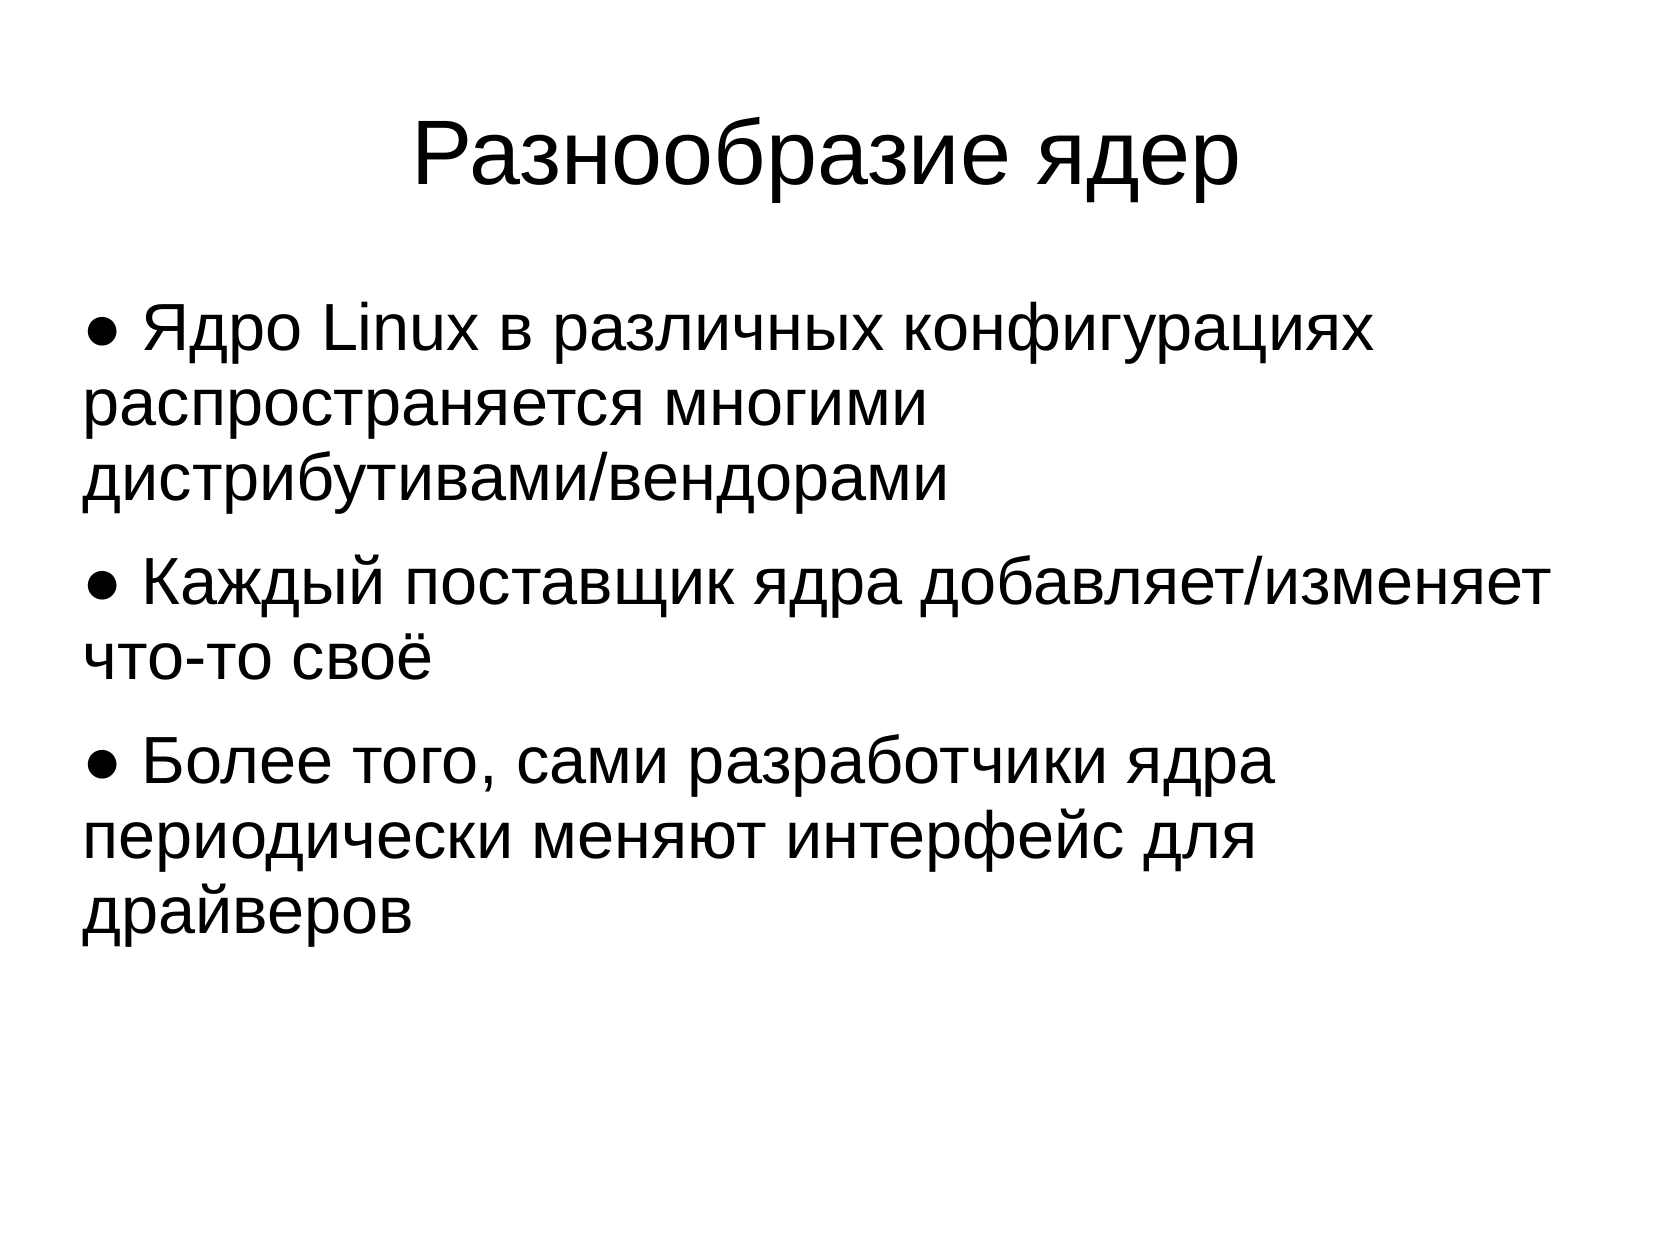

# Разнообразие ядер
● Ядро Linux в различных конфигурациях распространяется многими дистрибутивами/вендорами
● Каждый поставщик ядра добавляет/изменяет что-то своё
● Более того, сами разработчики ядра периодически меняют интерфейс для драйверов